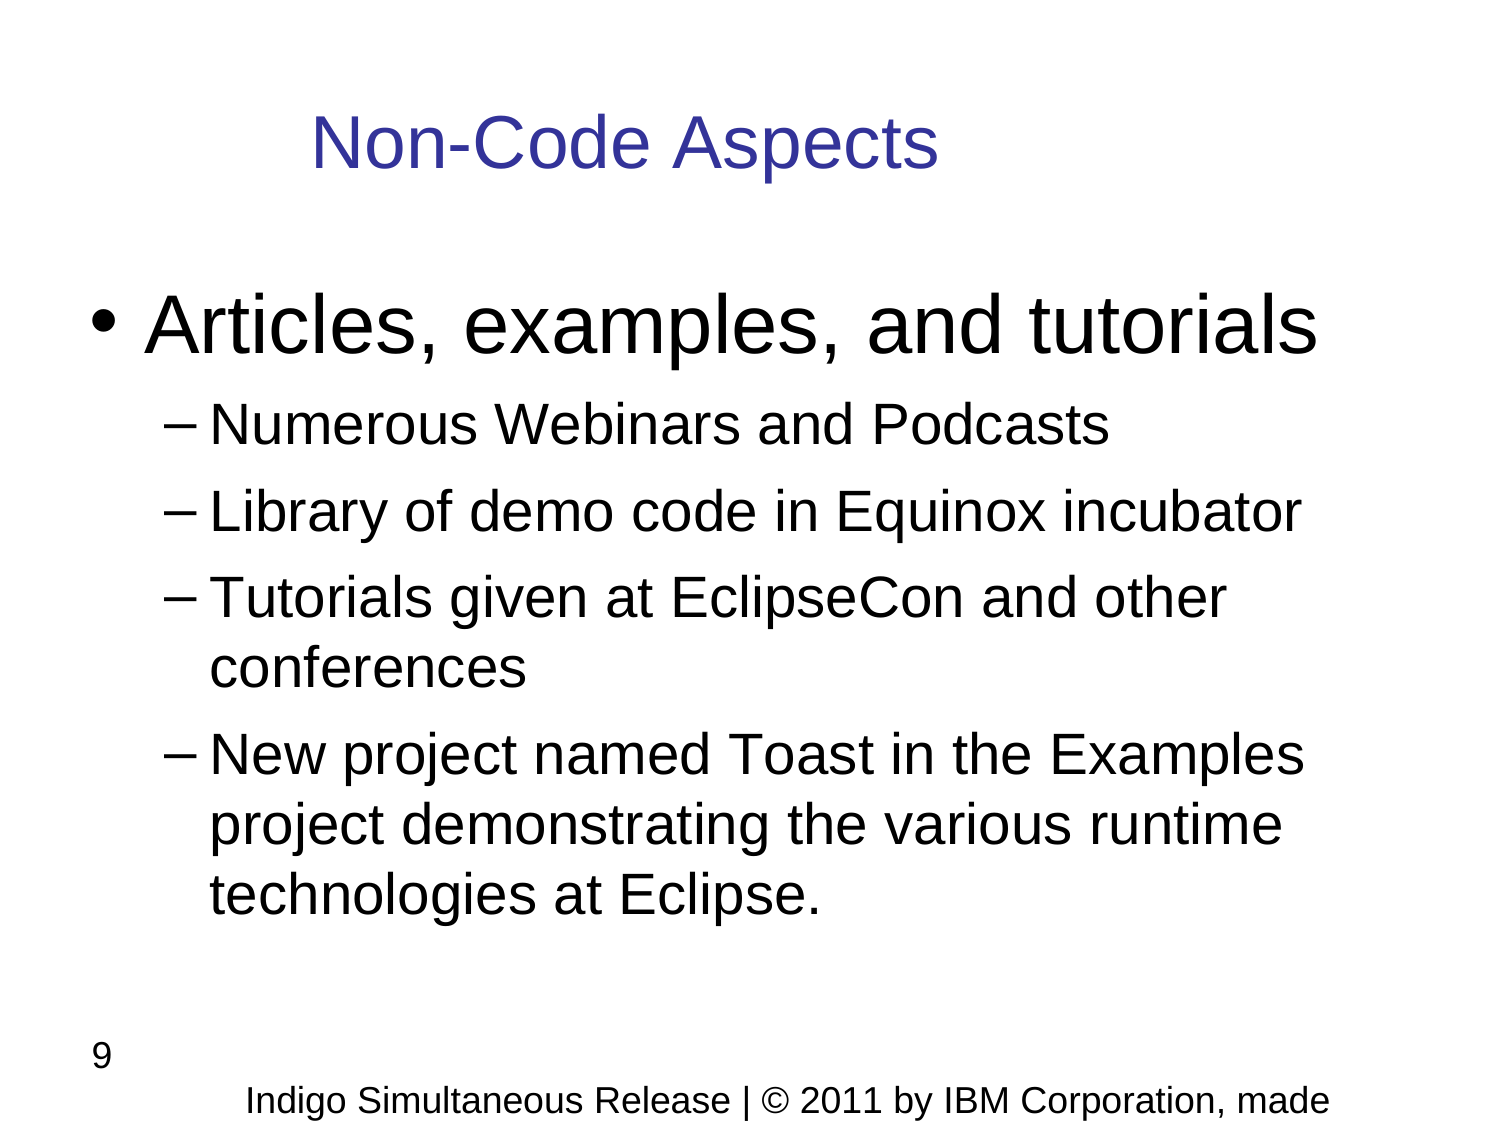

# Non-Code Aspects
Articles, examples, and tutorials
Numerous Webinars and Podcasts
Library of demo code in Equinox incubator
Tutorials given at EclipseCon and other conferences
New project named Toast in the Examples project demonstrating the various runtime technologies at Eclipse.
9